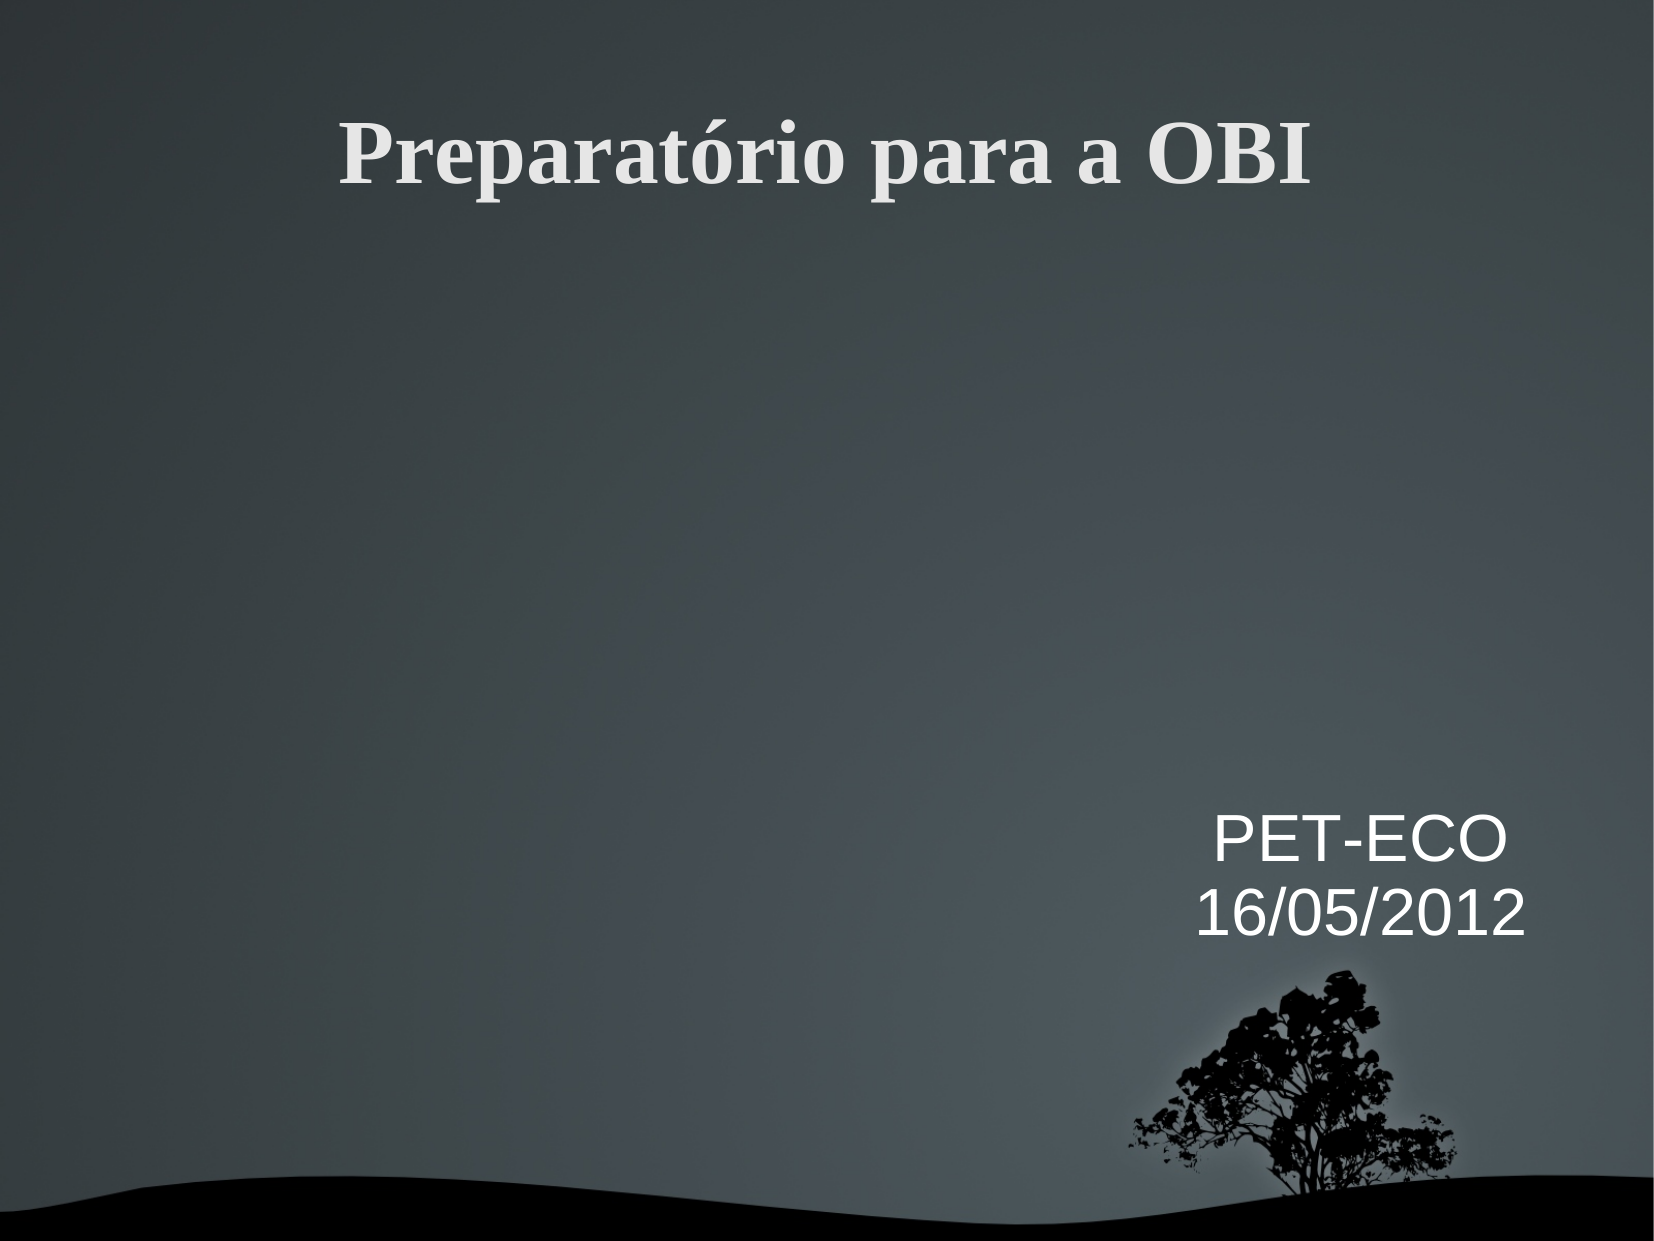

# Preparatório para a OBI
PET-ECO
16/05/2012